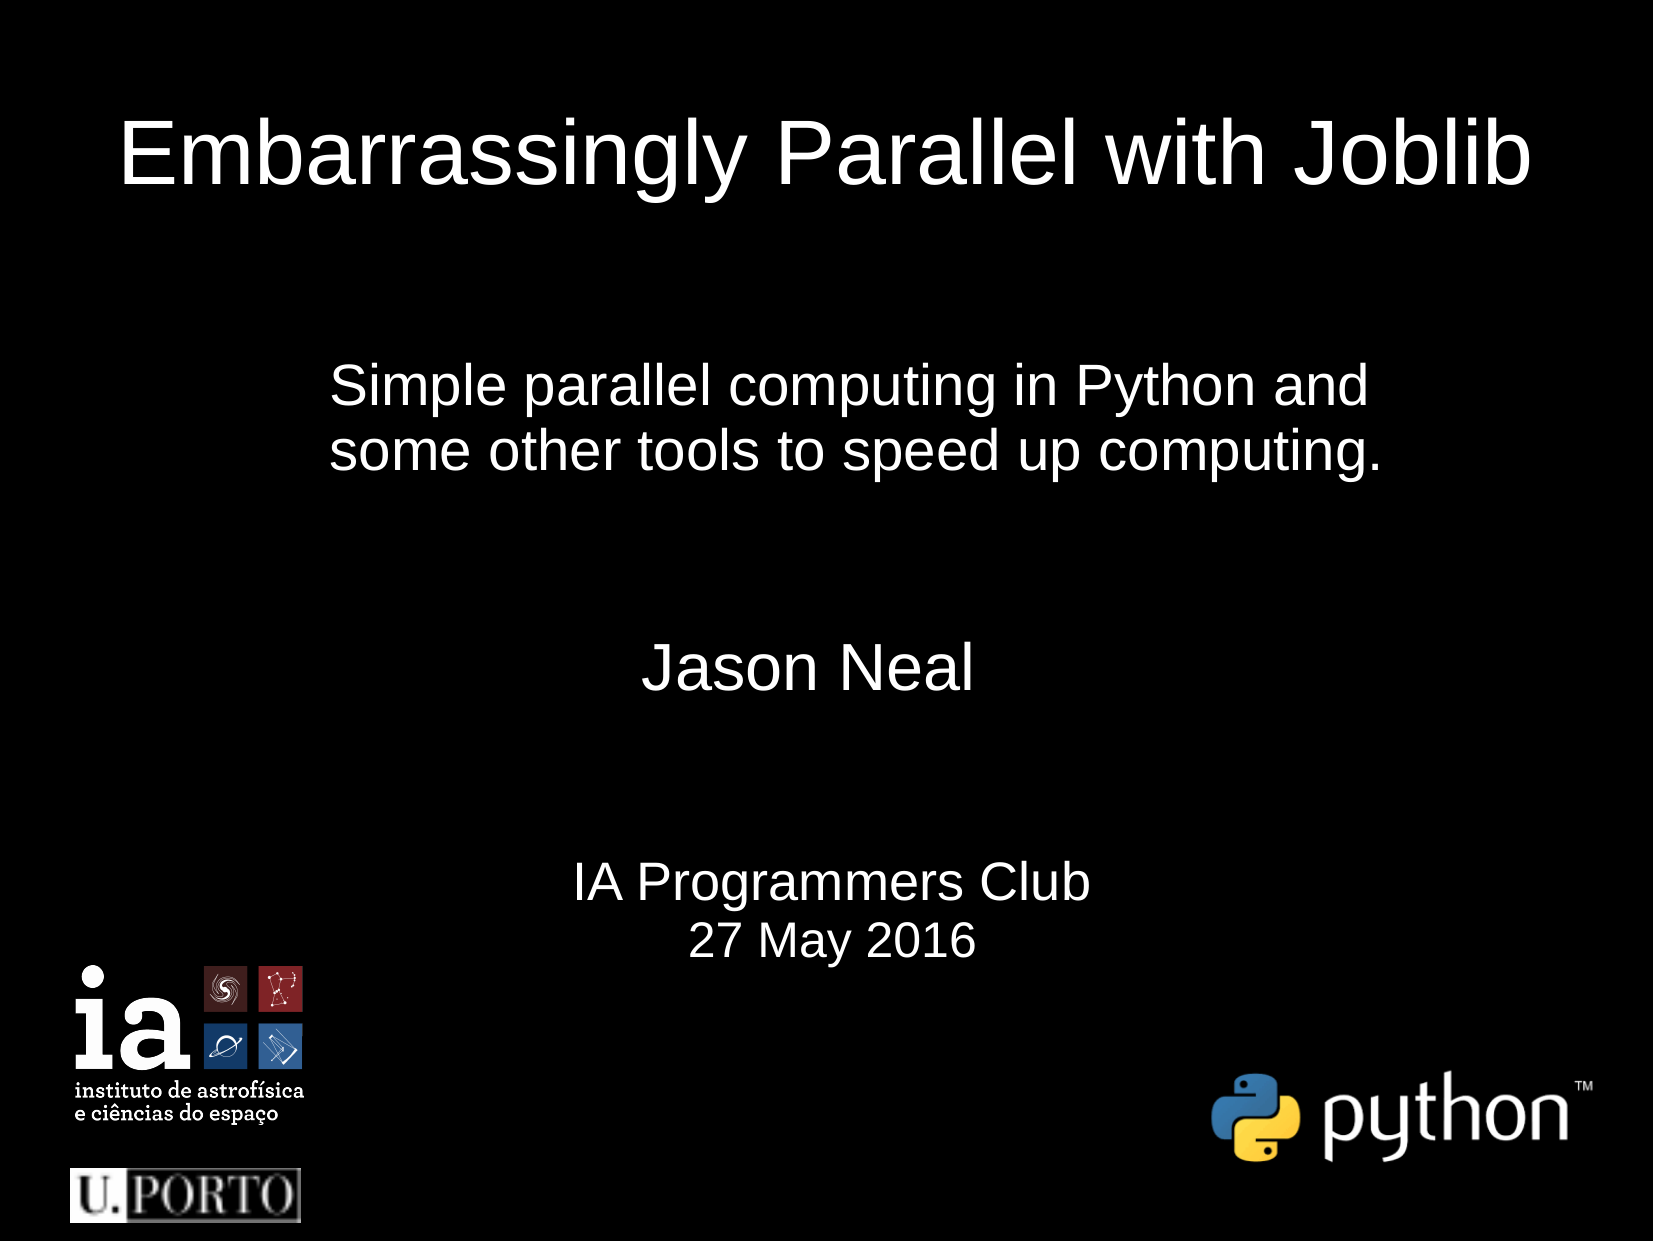

# Embarrassingly Parallel with Joblib
Simple parallel computing in Python and some other tools to speed up computing.
Jason Neal
IA Programmers Club
27 May 2016